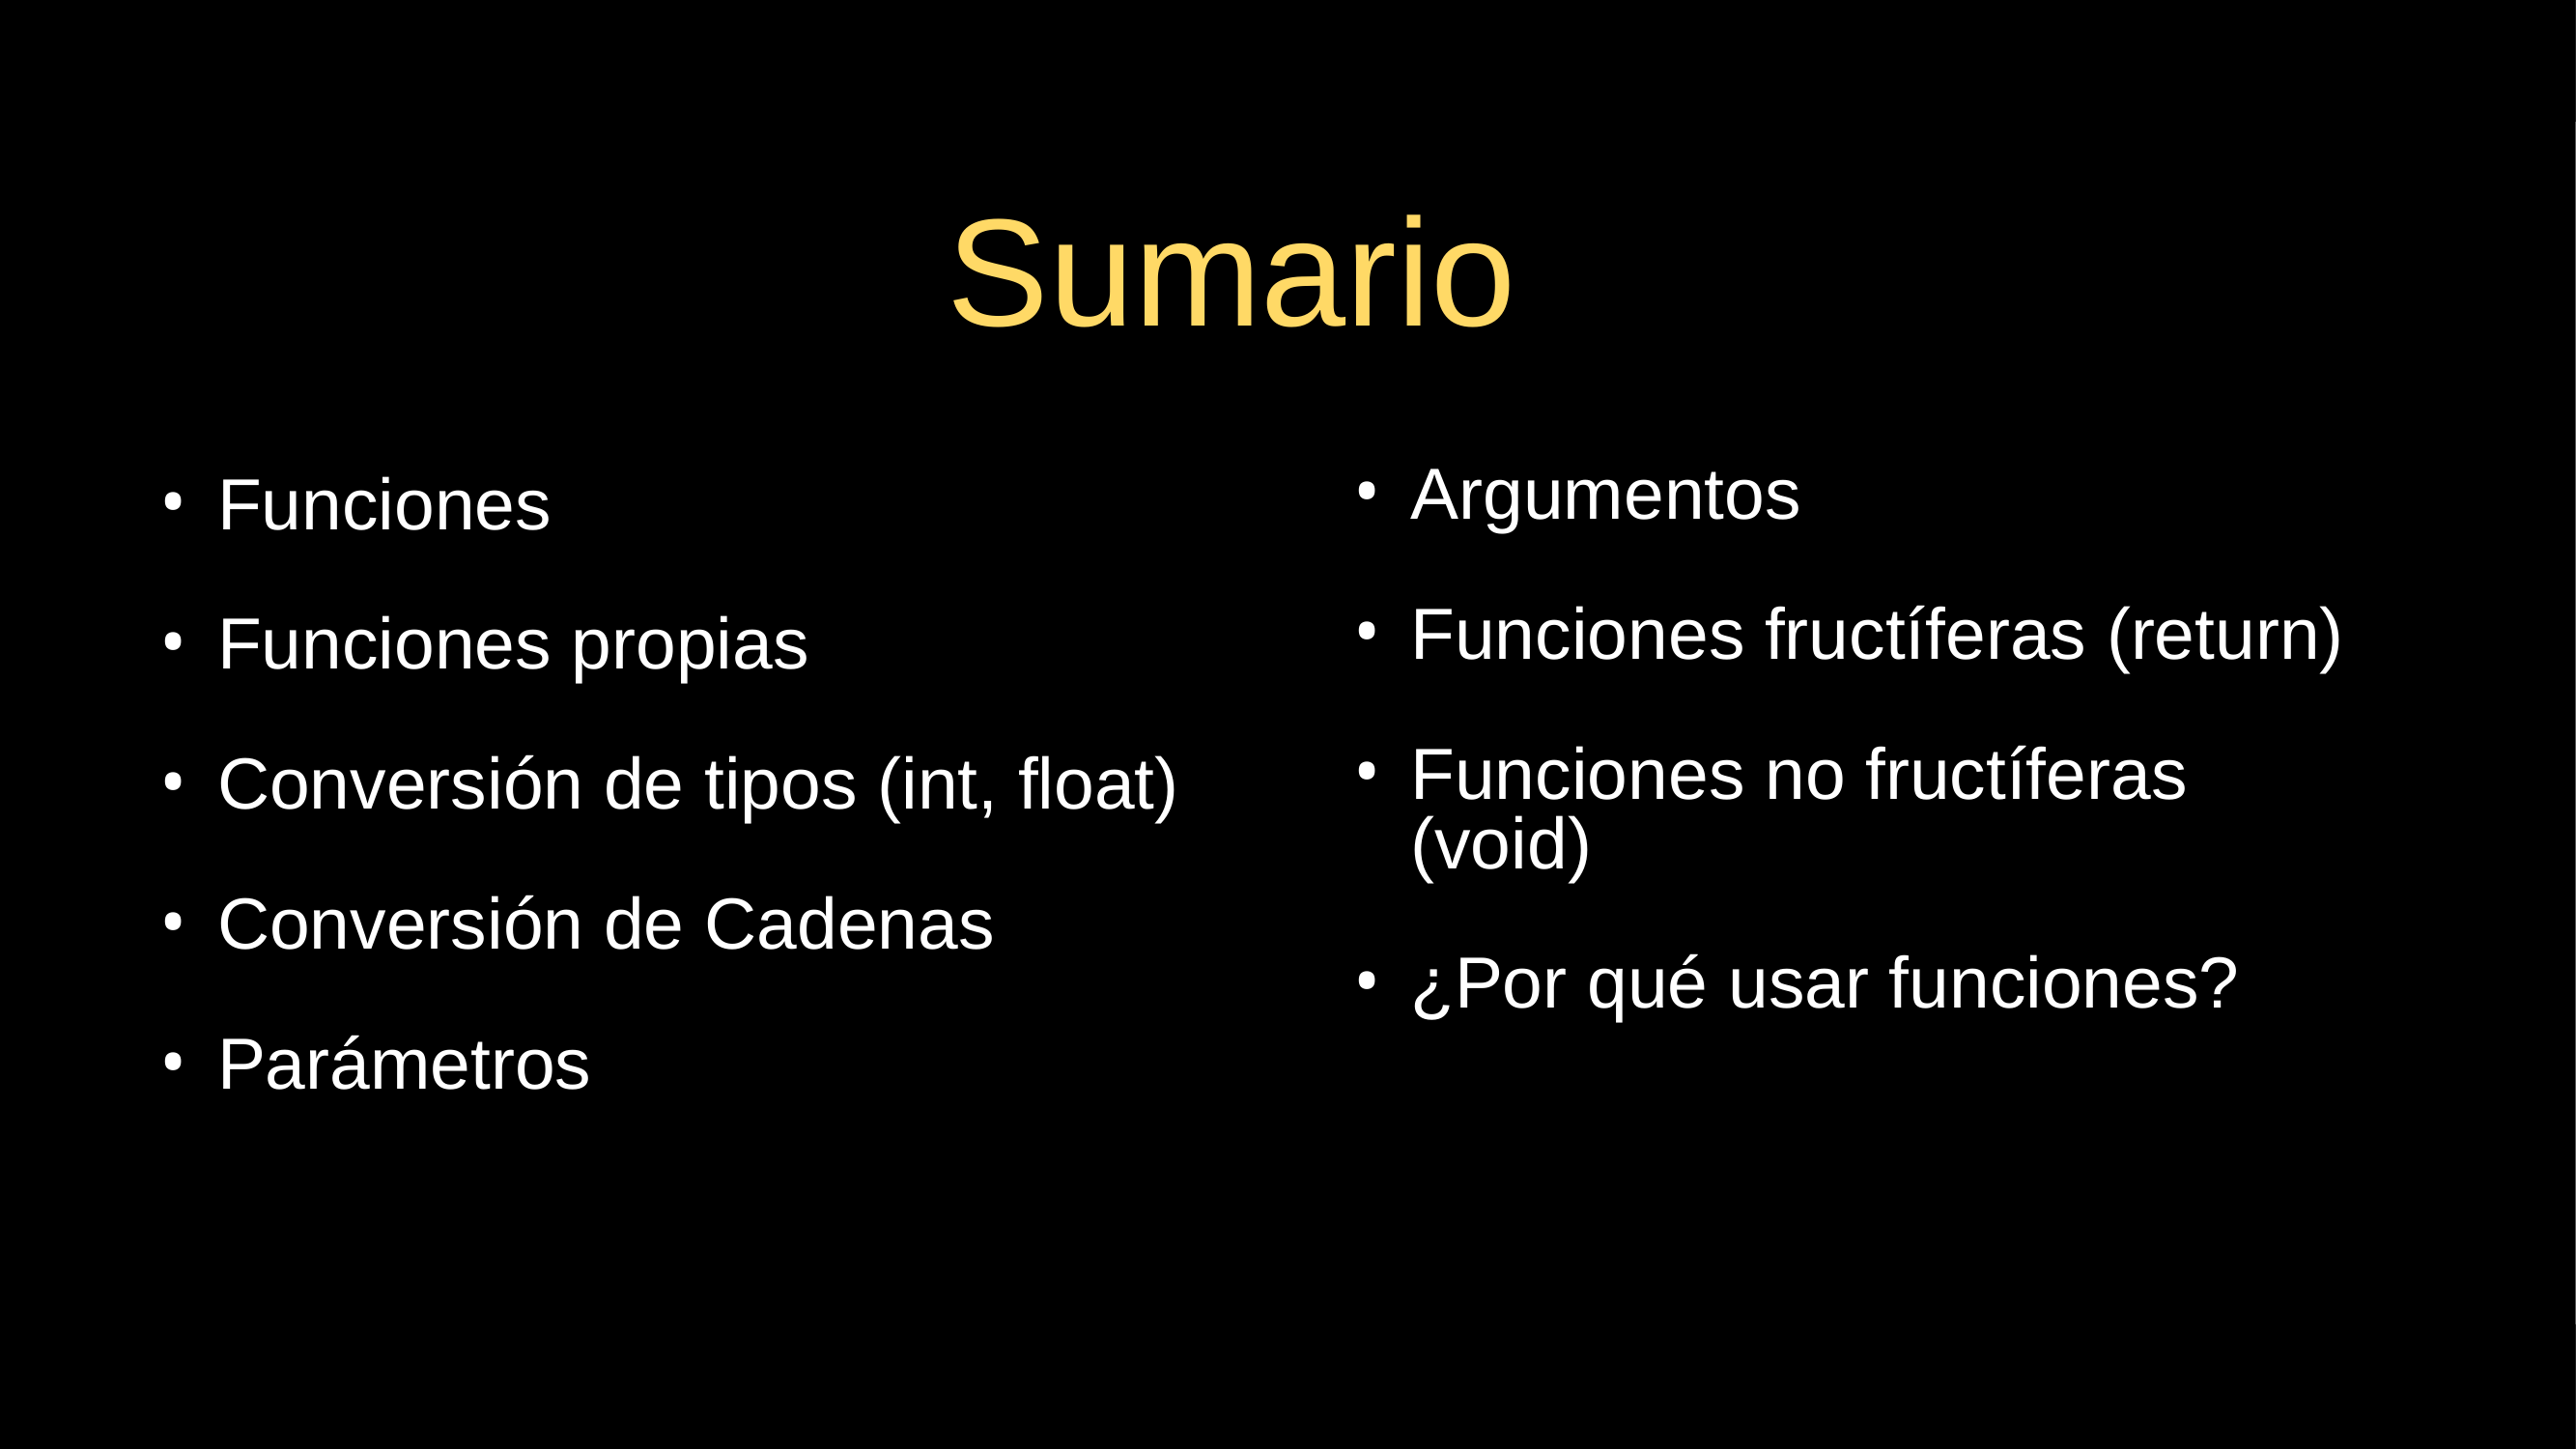

# Sumario
Argumentos
Funciones fructíferas (return)
Funciones no fructíferas (void)
¿Por qué usar funciones?
Funciones
Funciones propias
Conversión de tipos (int, float)
Conversión de Cadenas
Parámetros